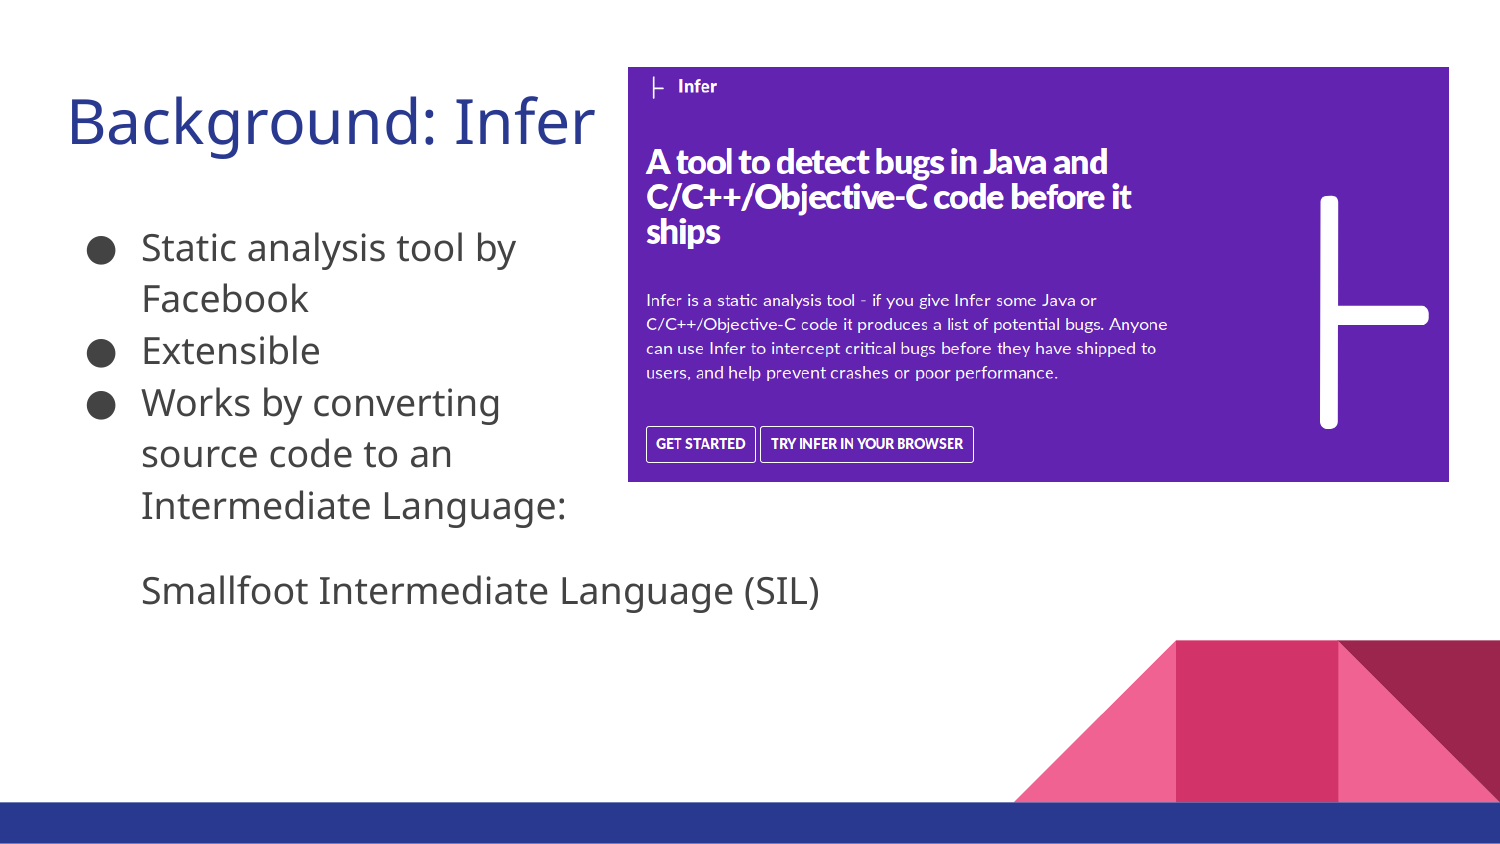

# Background: Infer
Static analysis tool by
Facebook
Extensible
Works by converting
source code to an
Intermediate Language:
Smallfoot Intermediate Language (SIL)